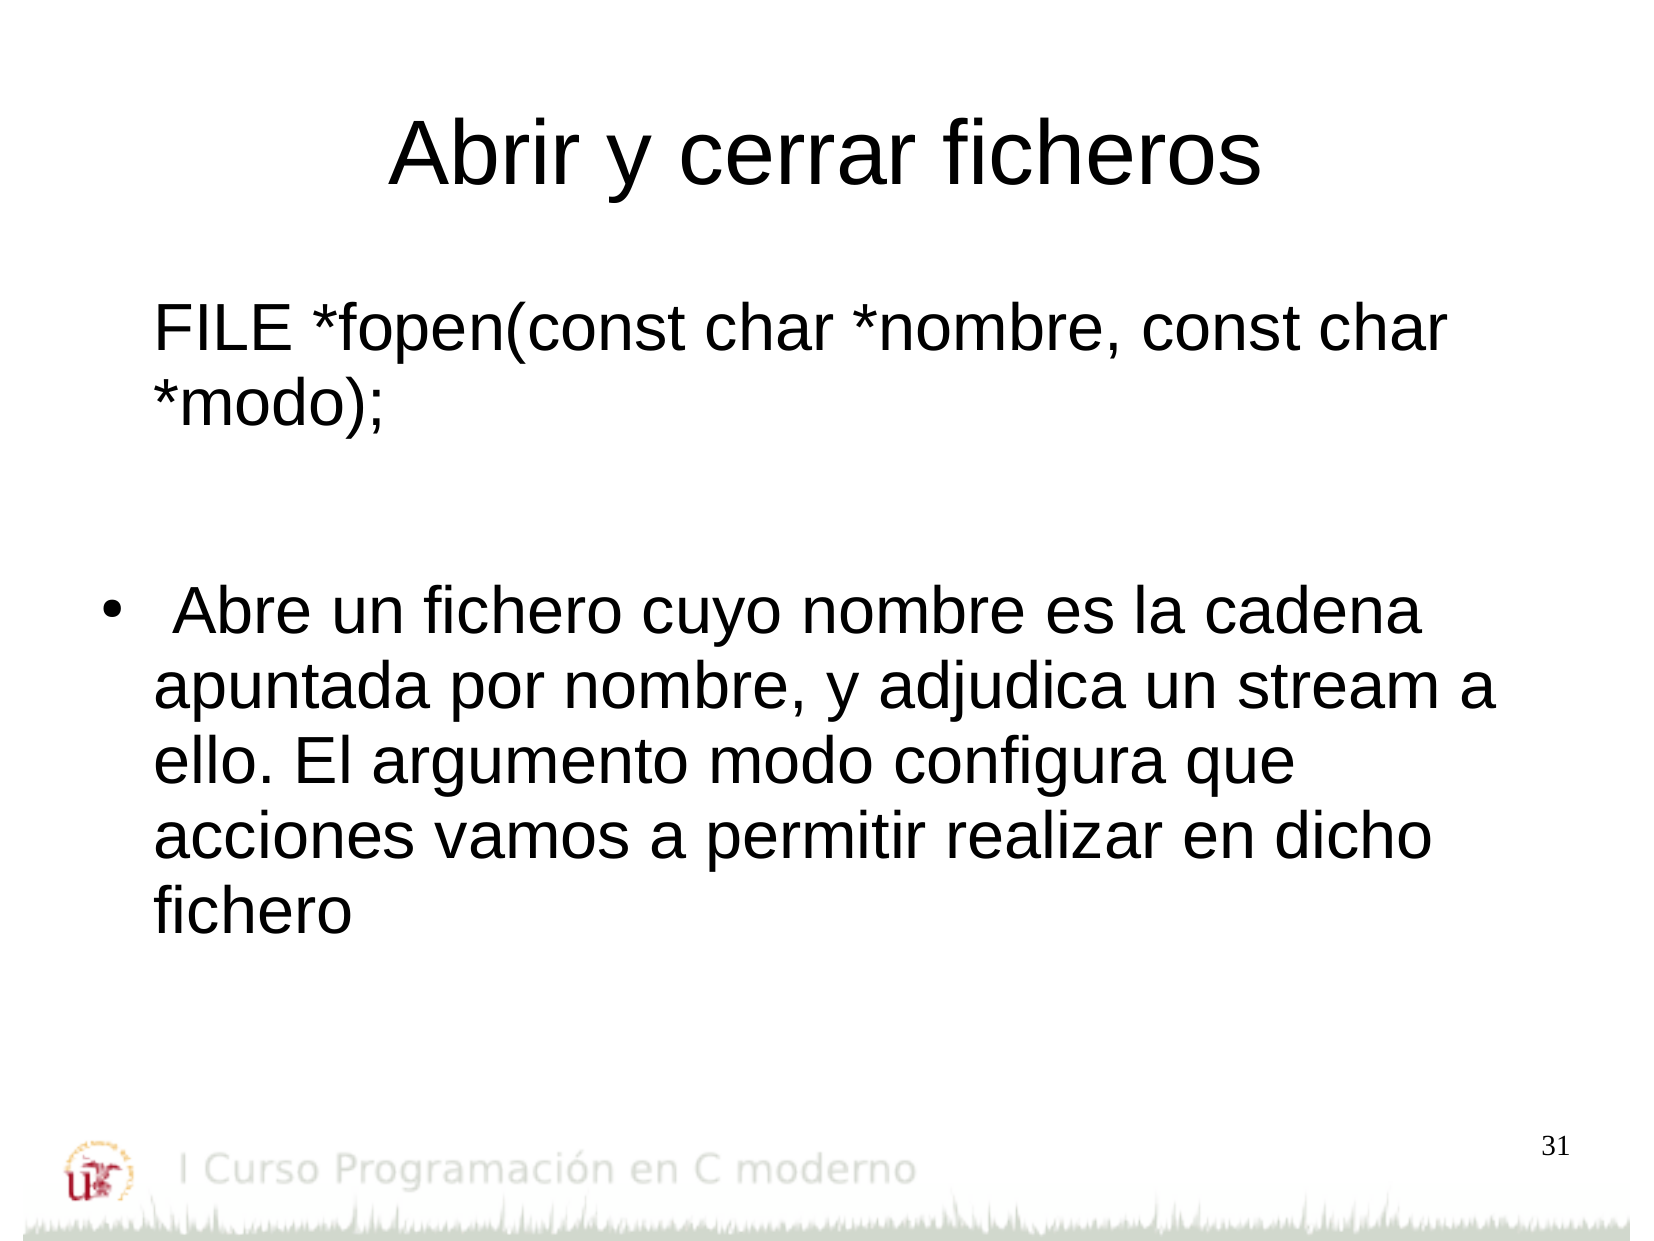

# Abrir y cerrar ficheros
FILE *fopen(const char *nombre, const char *modo);
 Abre un fichero cuyo nombre es la cadena apuntada por nombre, y adjudica un stream a ello. El argumento modo configura que acciones vamos a permitir realizar en dicho fichero
31